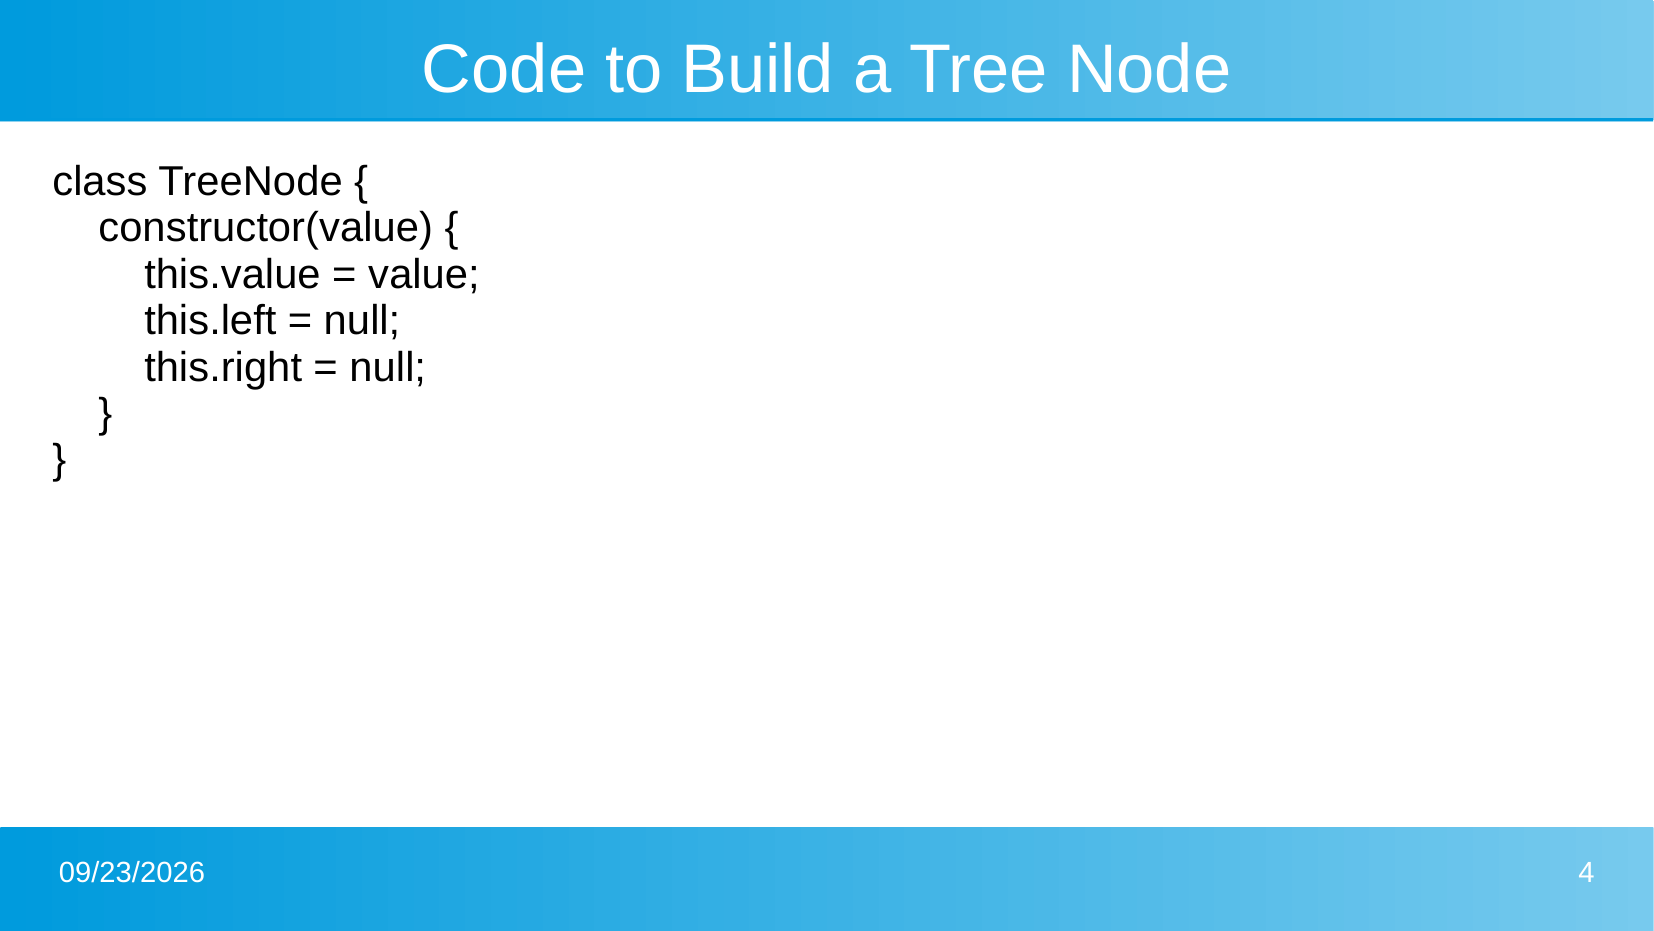

# Code to Build a Tree Node
class TreeNode {
 constructor(value) {
 this.value = value;
 this.left = null;
 this.right = null;
 }
}
4